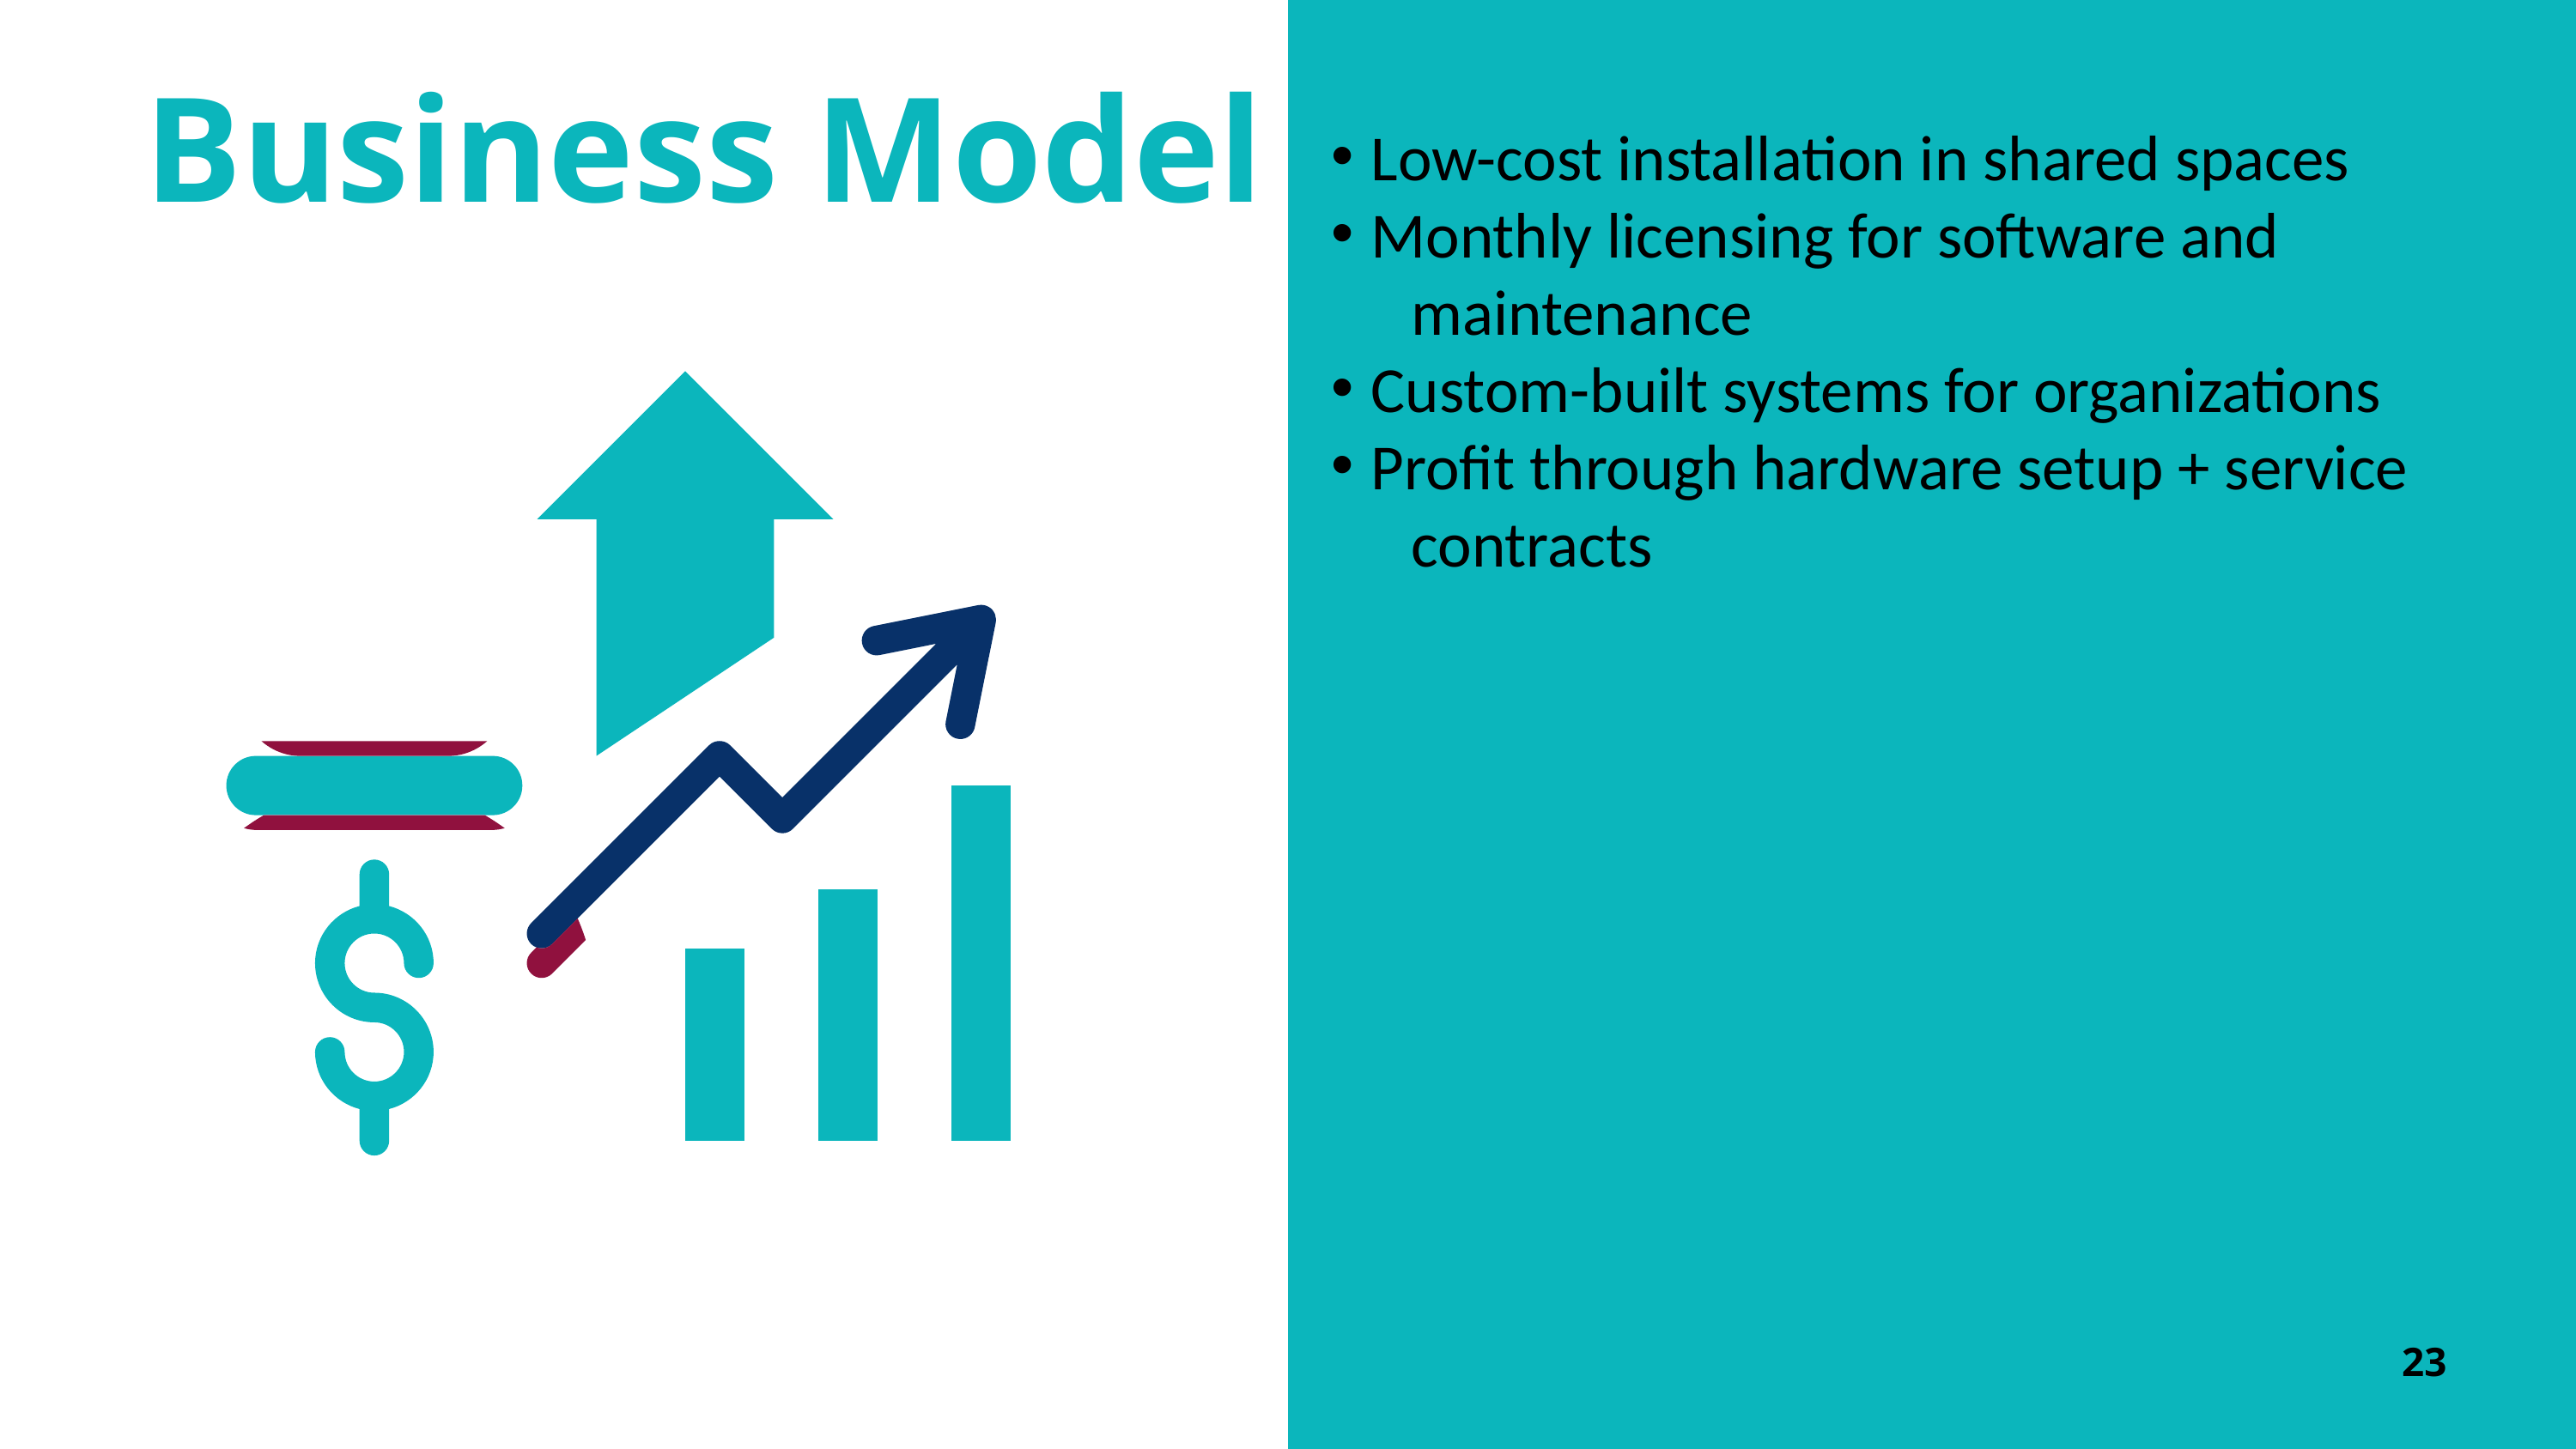

Business Model
Low-cost installation in shared spaces
Monthly licensing for software and maintenance
Custom-built systems for organizations
Profit through hardware setup + service contracts
23